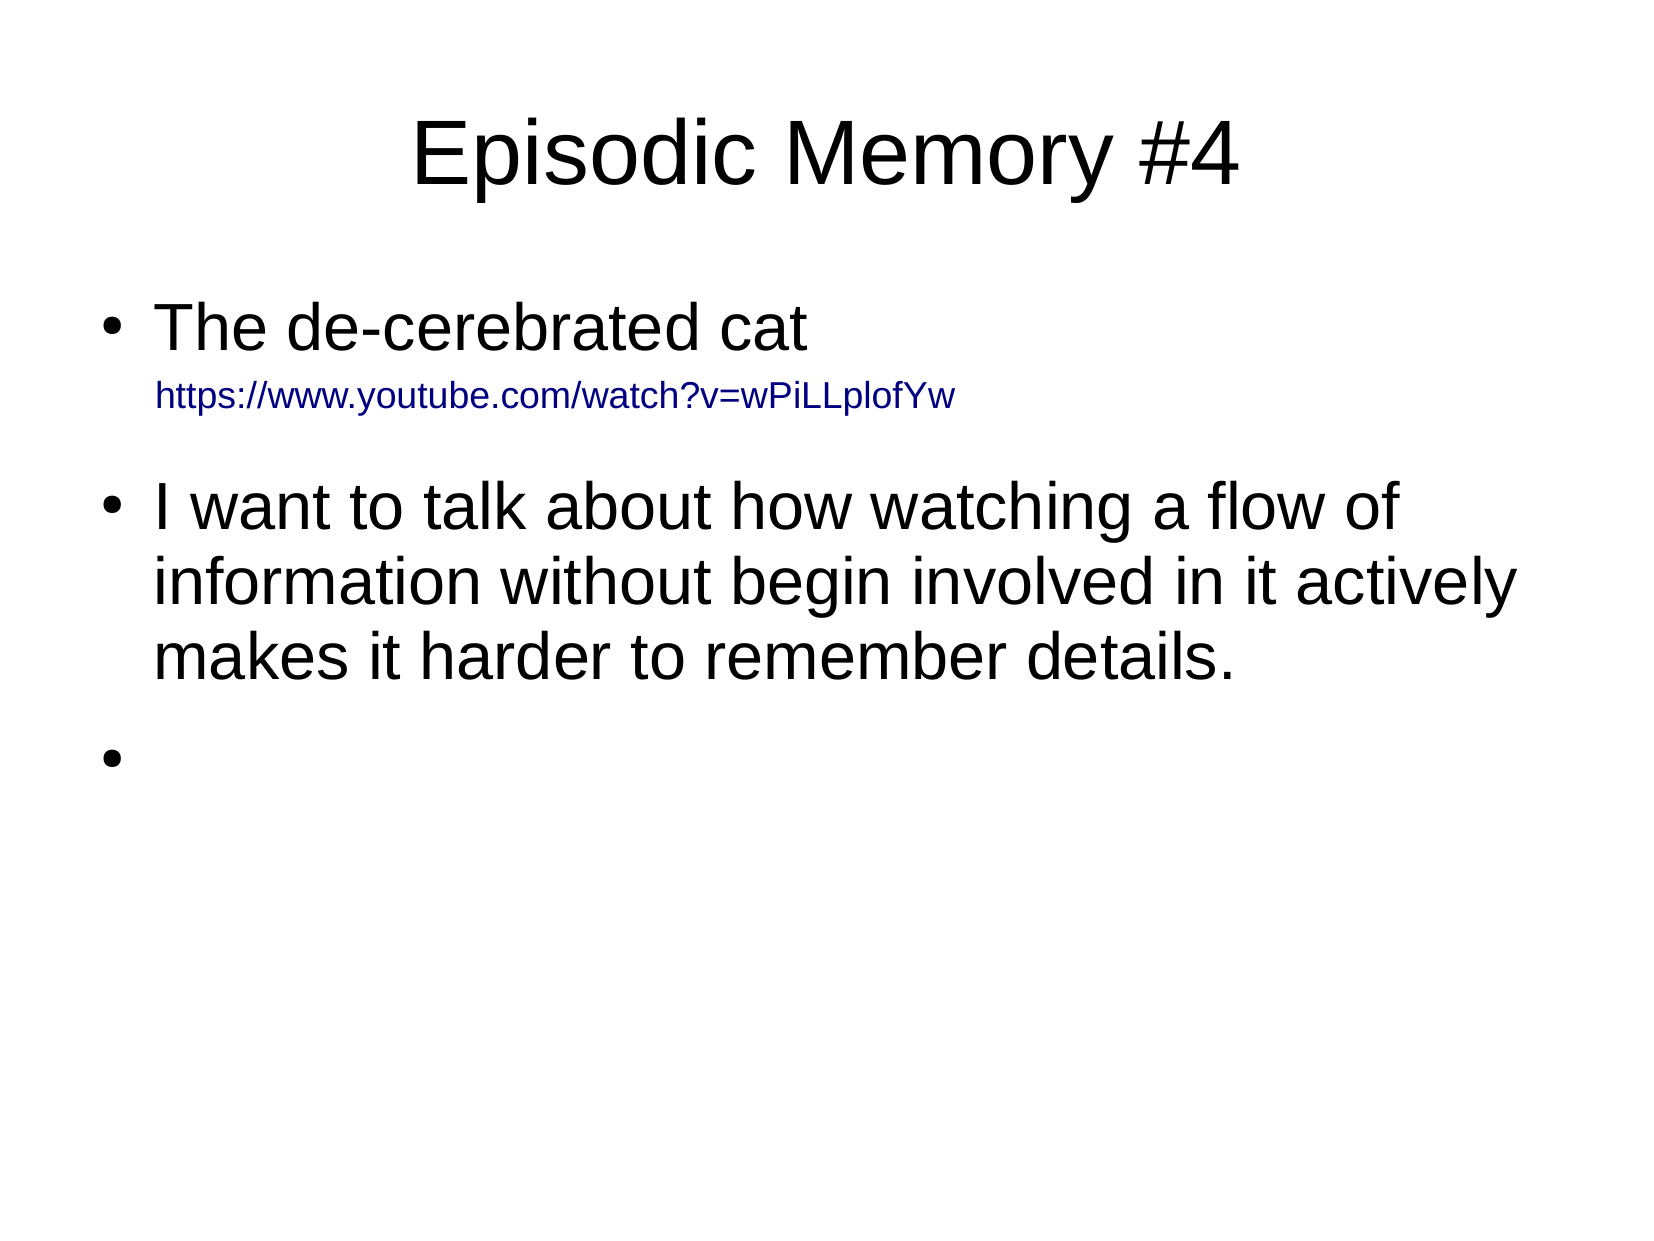

# Episodic Memory #4
The de-cerebrated cat
I want to talk about how watching a flow of information without begin involved in it actively makes it harder to remember details.
https://www.youtube.com/watch?v=wPiLLplofYw